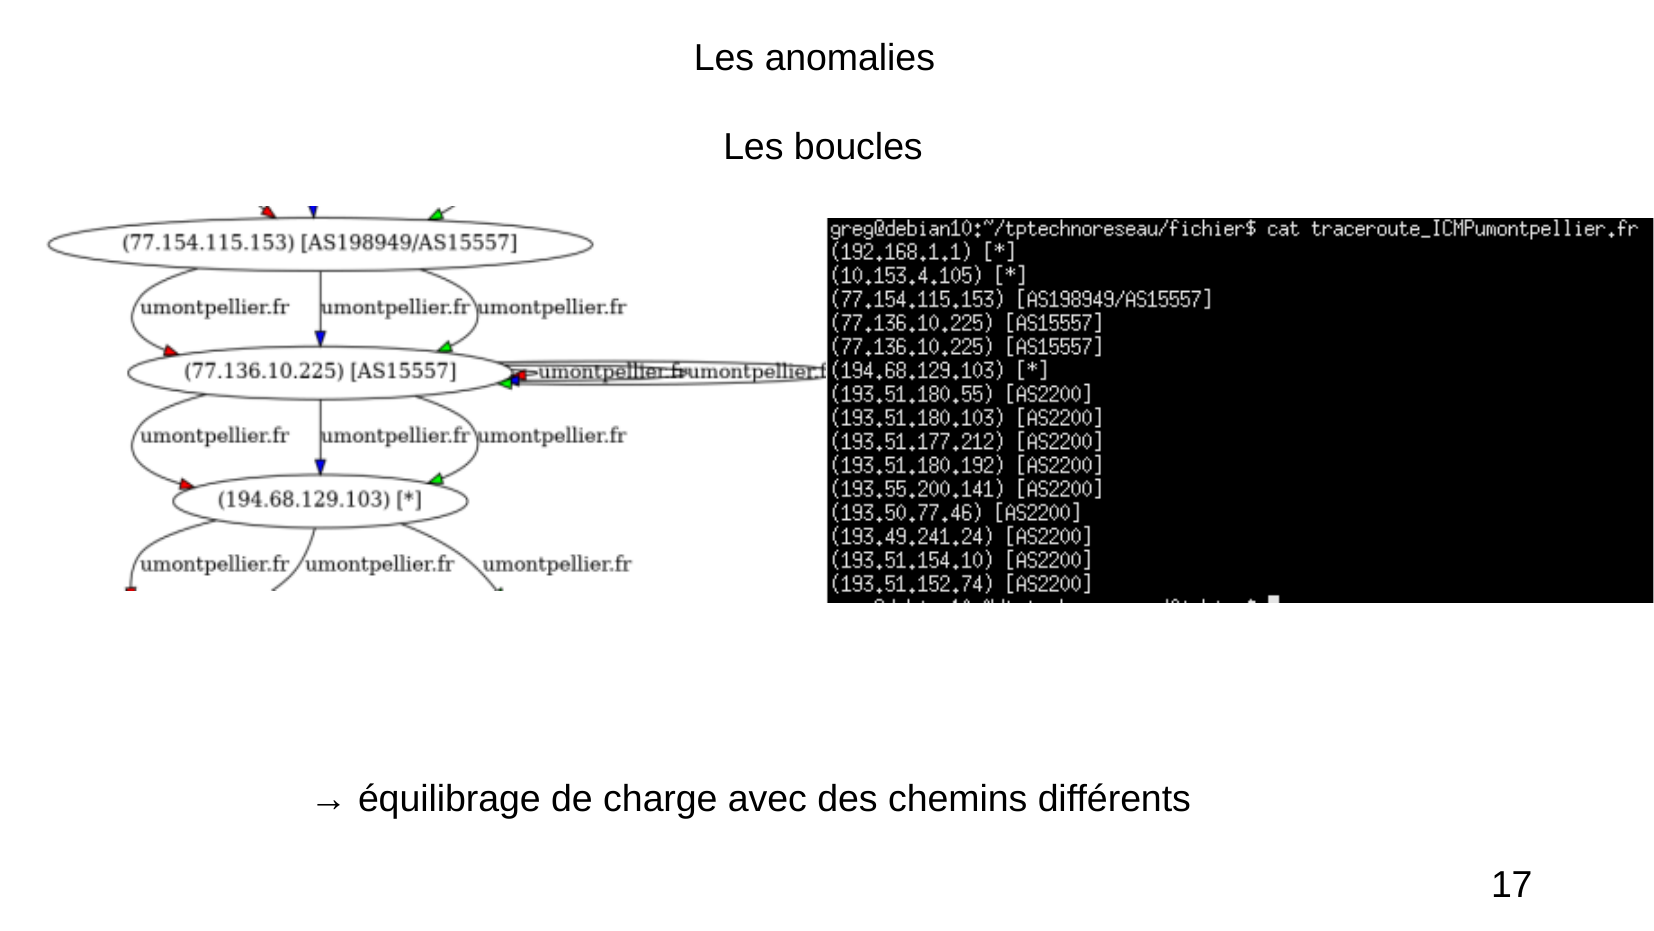

Les anomalies
Les boucles
→ équilibrage de charge avec des chemins différents
#